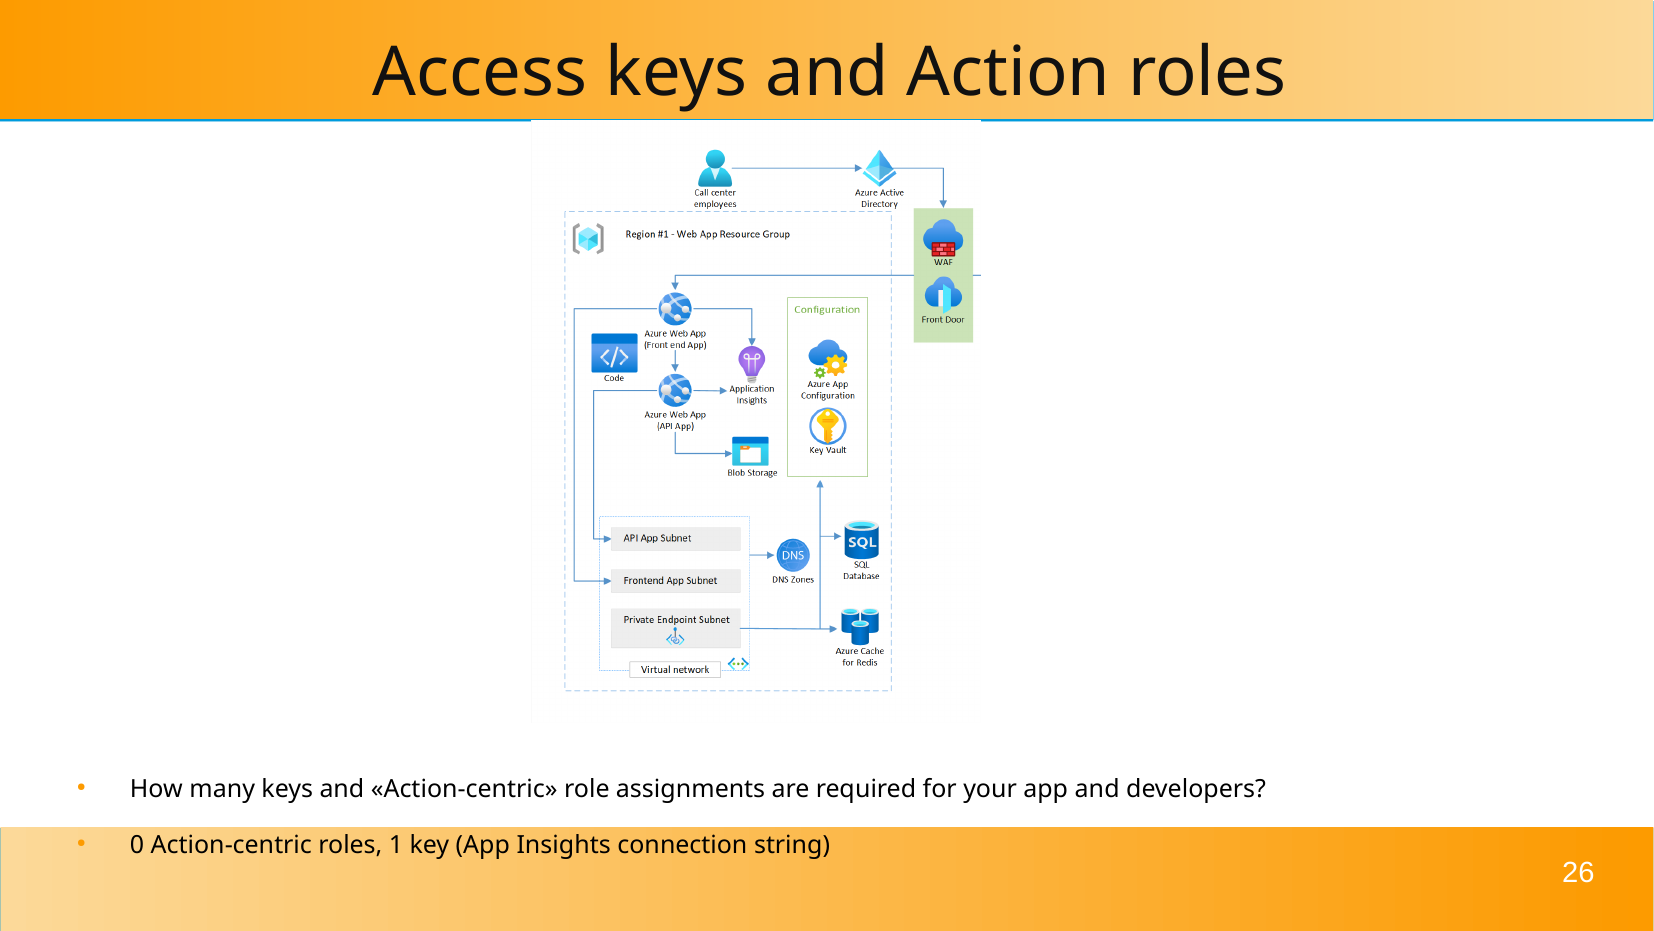

# Access keys and Action roles
How many keys and «Action-centric» role assignments are required for your app and developers?
0 Action-centric roles, 1 key (App Insights connection string)
26